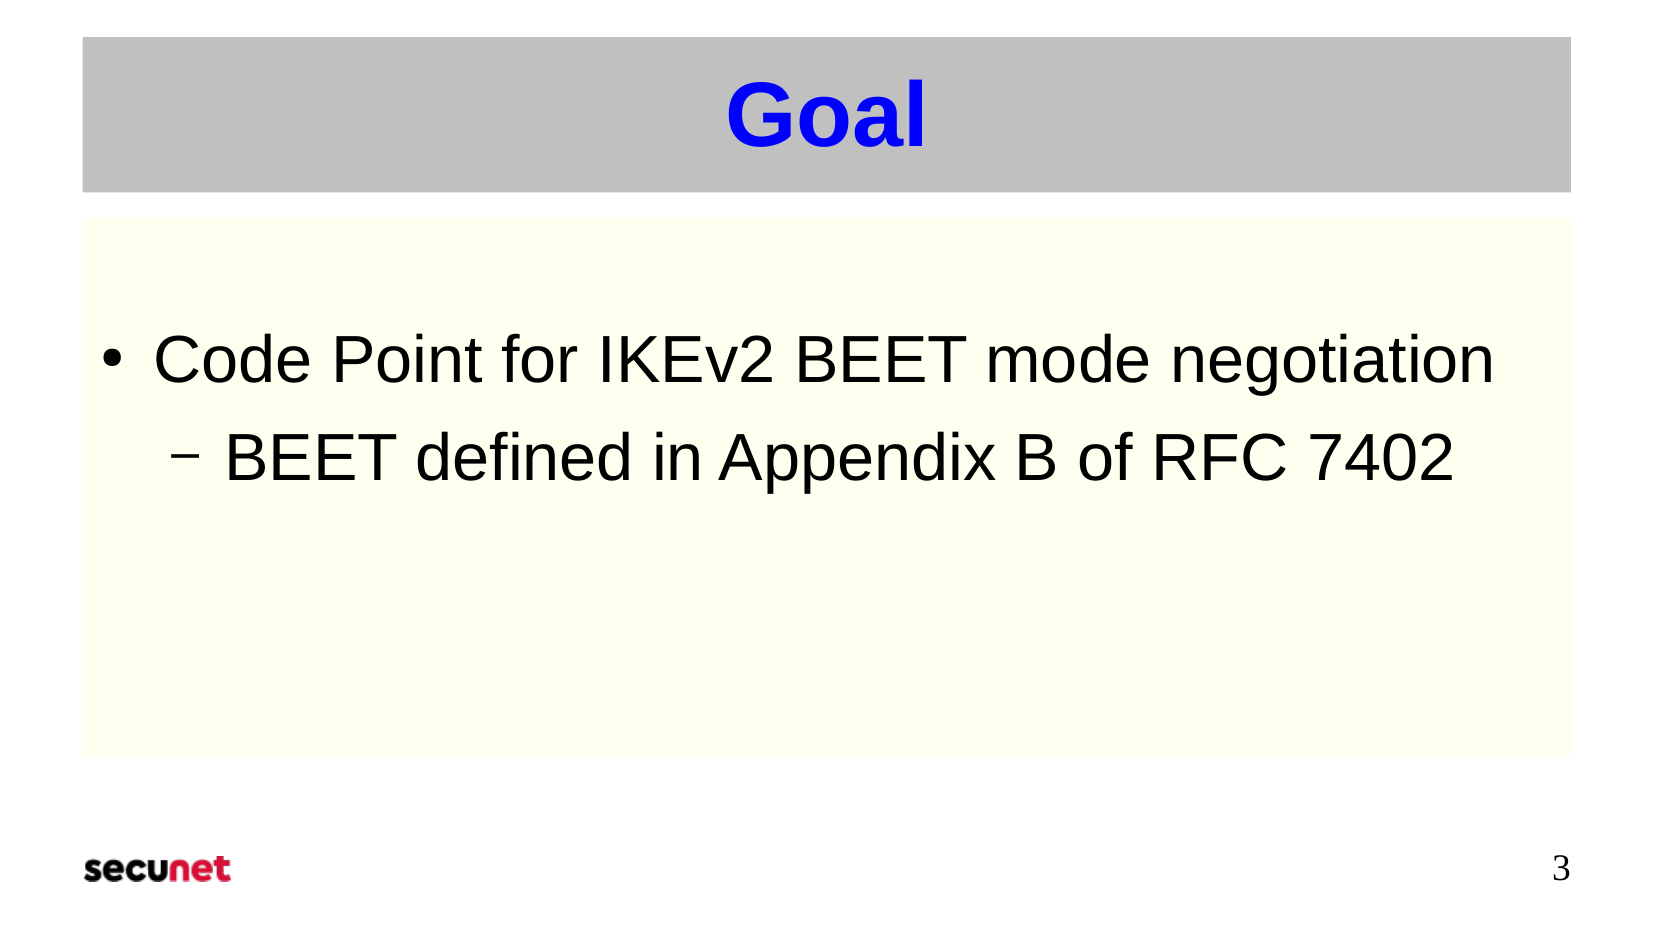

# Goal
Code Point for IKEv2 BEET mode negotiation
BEET defined in Appendix B of RFC 7402
3